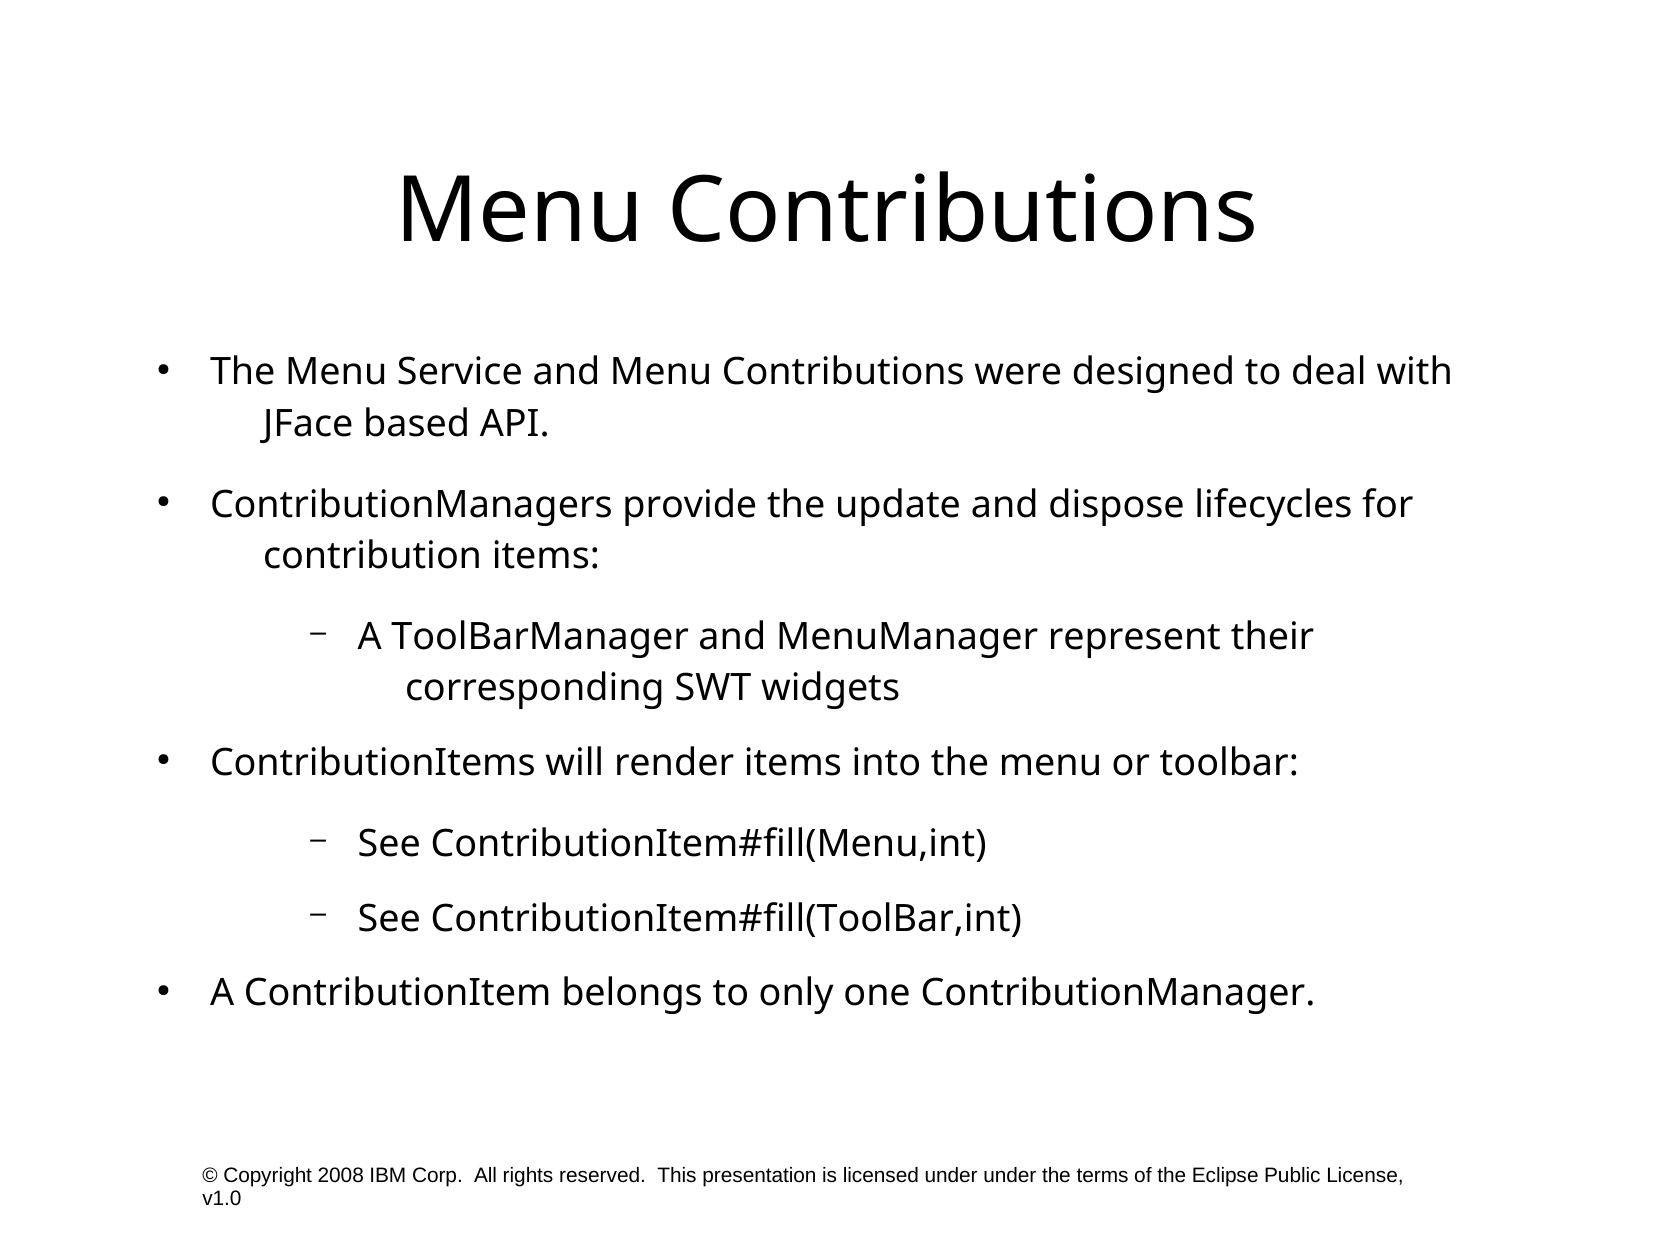

# Menu Contributions
The Menu Service and Menu Contributions were designed to deal with JFace based API.
ContributionManagers provide the update and dispose lifecycles for contribution items:
A ToolBarManager and MenuManager represent their corresponding SWT widgets
ContributionItems will render items into the menu or toolbar:
See ContributionItem#fill(Menu,int)
See ContributionItem#fill(ToolBar,int)
A ContributionItem belongs to only one ContributionManager.